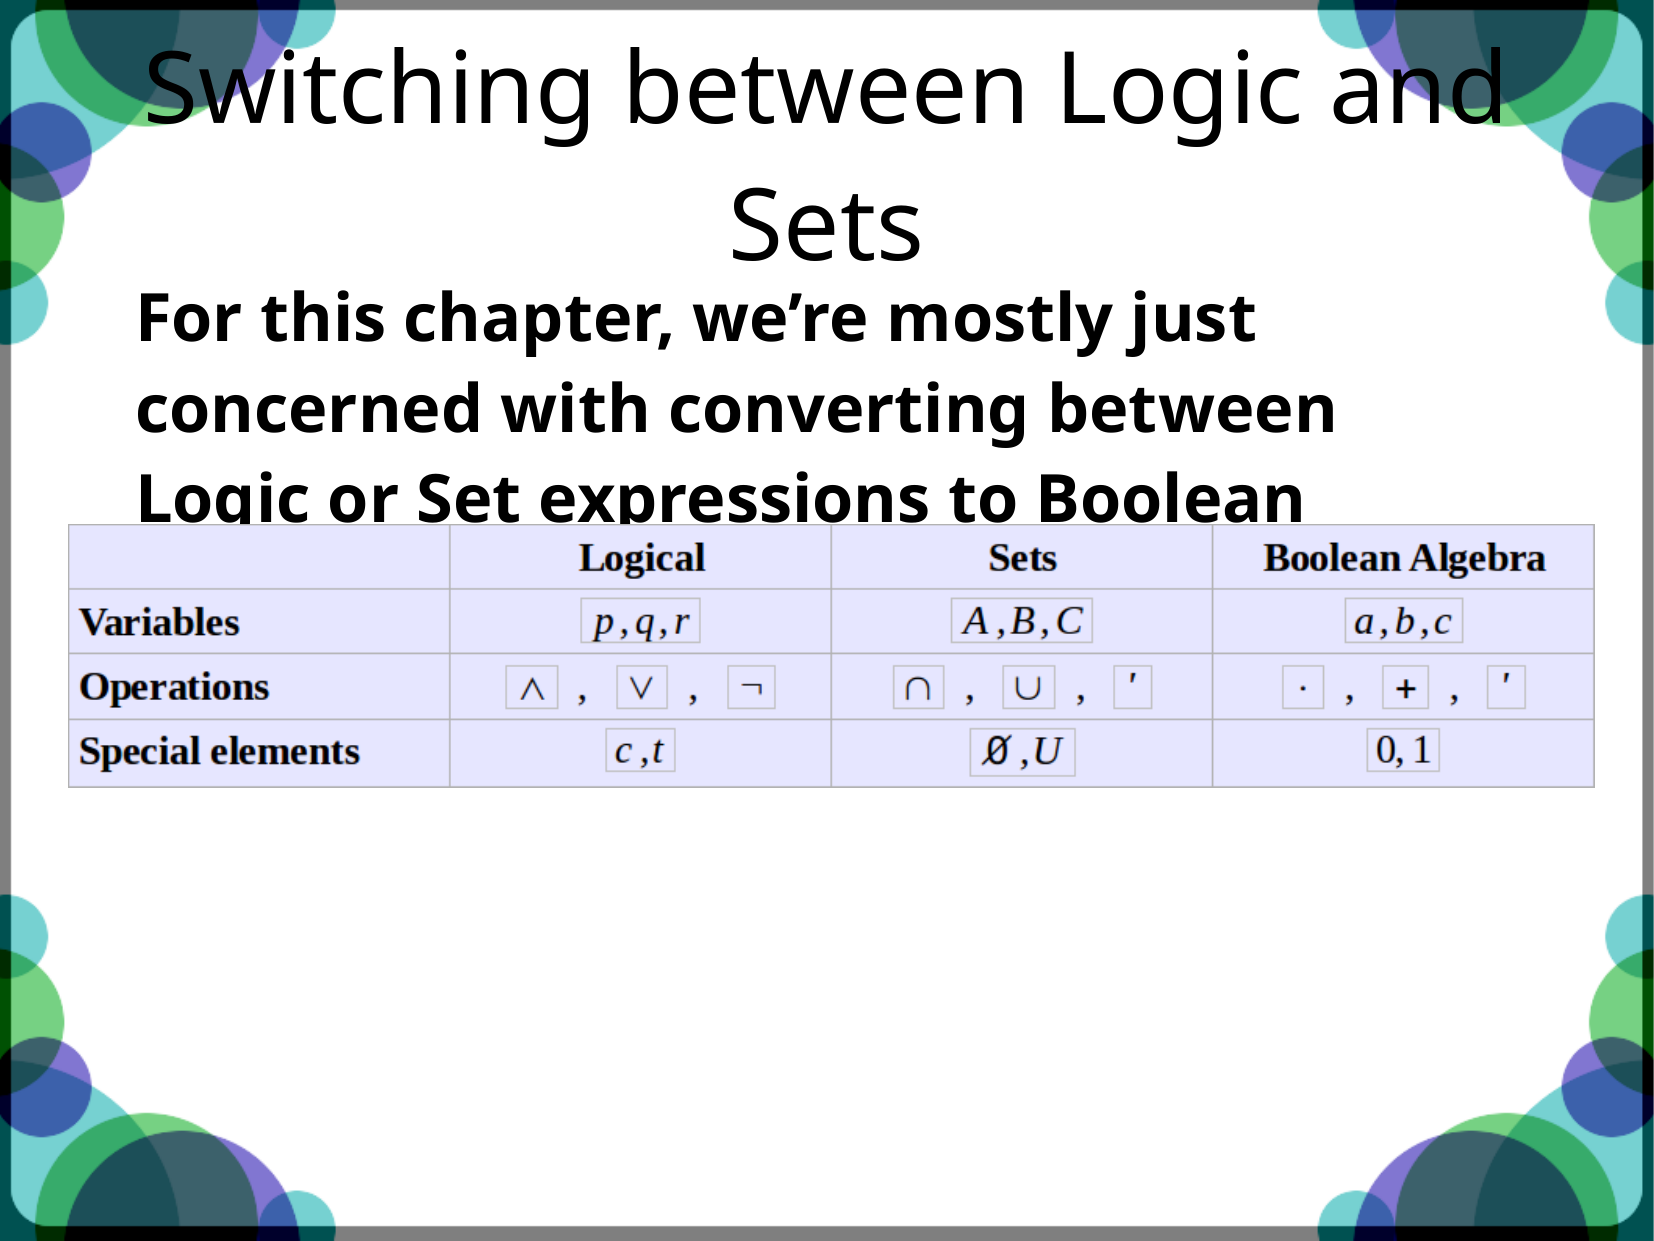

# Switching between Logic and Sets
For this chapter, we’re mostly just concerned with converting between Logic or Set expressions to Boolean algebra